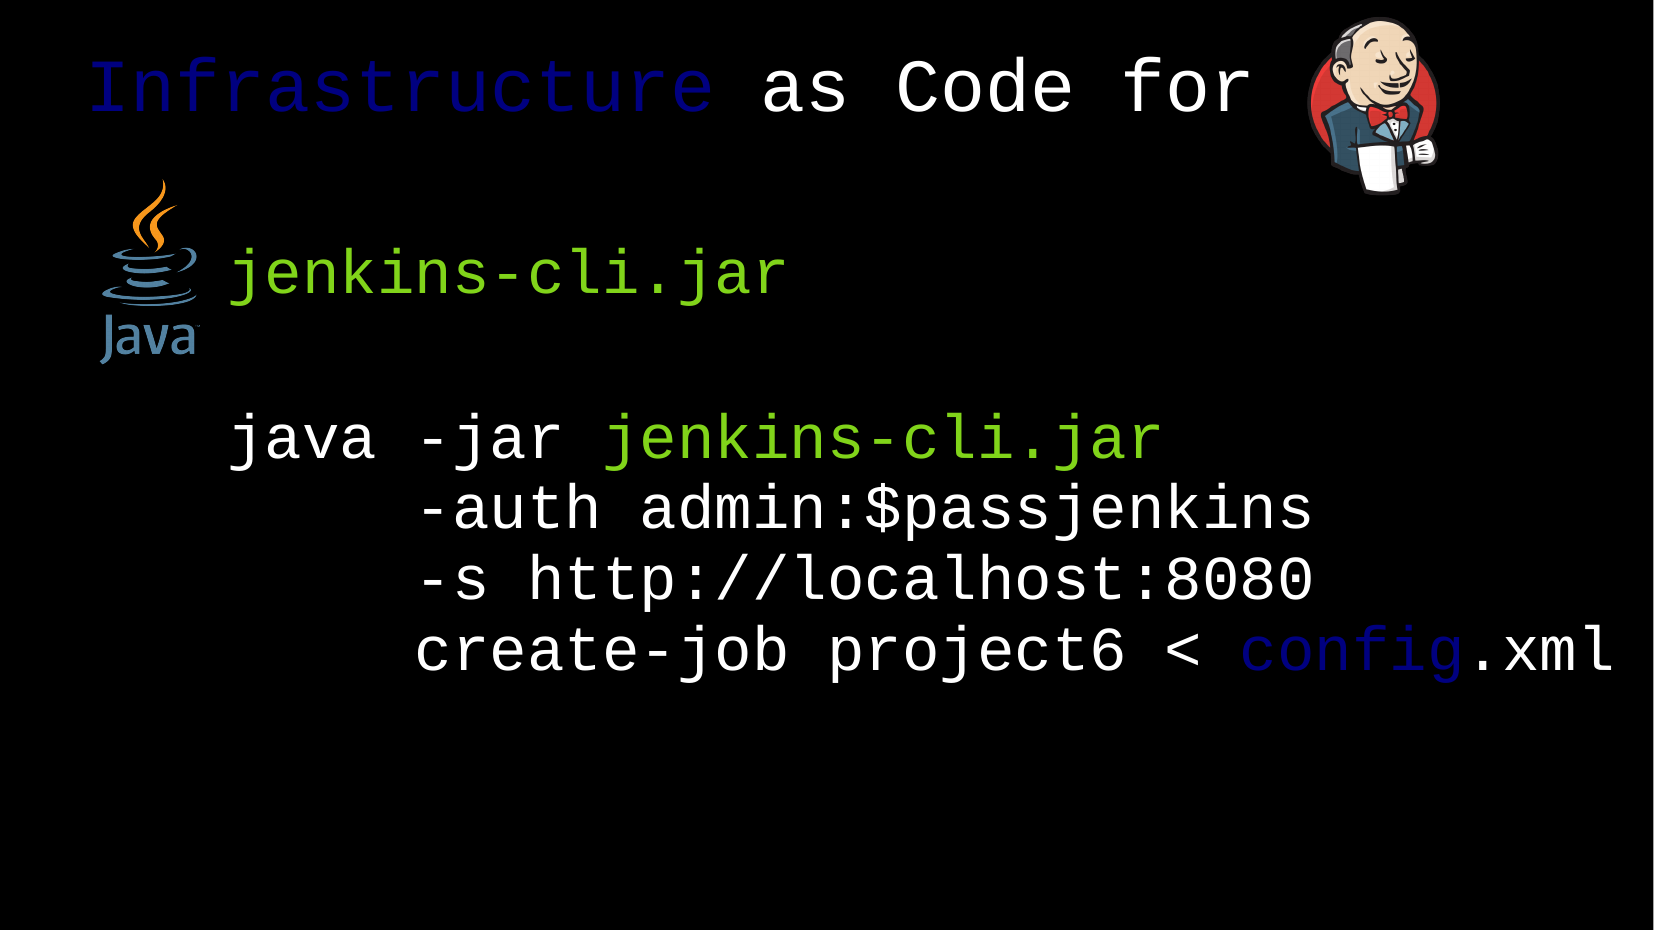

Infrastructure as Code for
jenkins-cli.jar
java -jar jenkins-cli.jar
 -auth admin:$passjenkins
 -s http://localhost:8080
 create-job project6 < config.xml